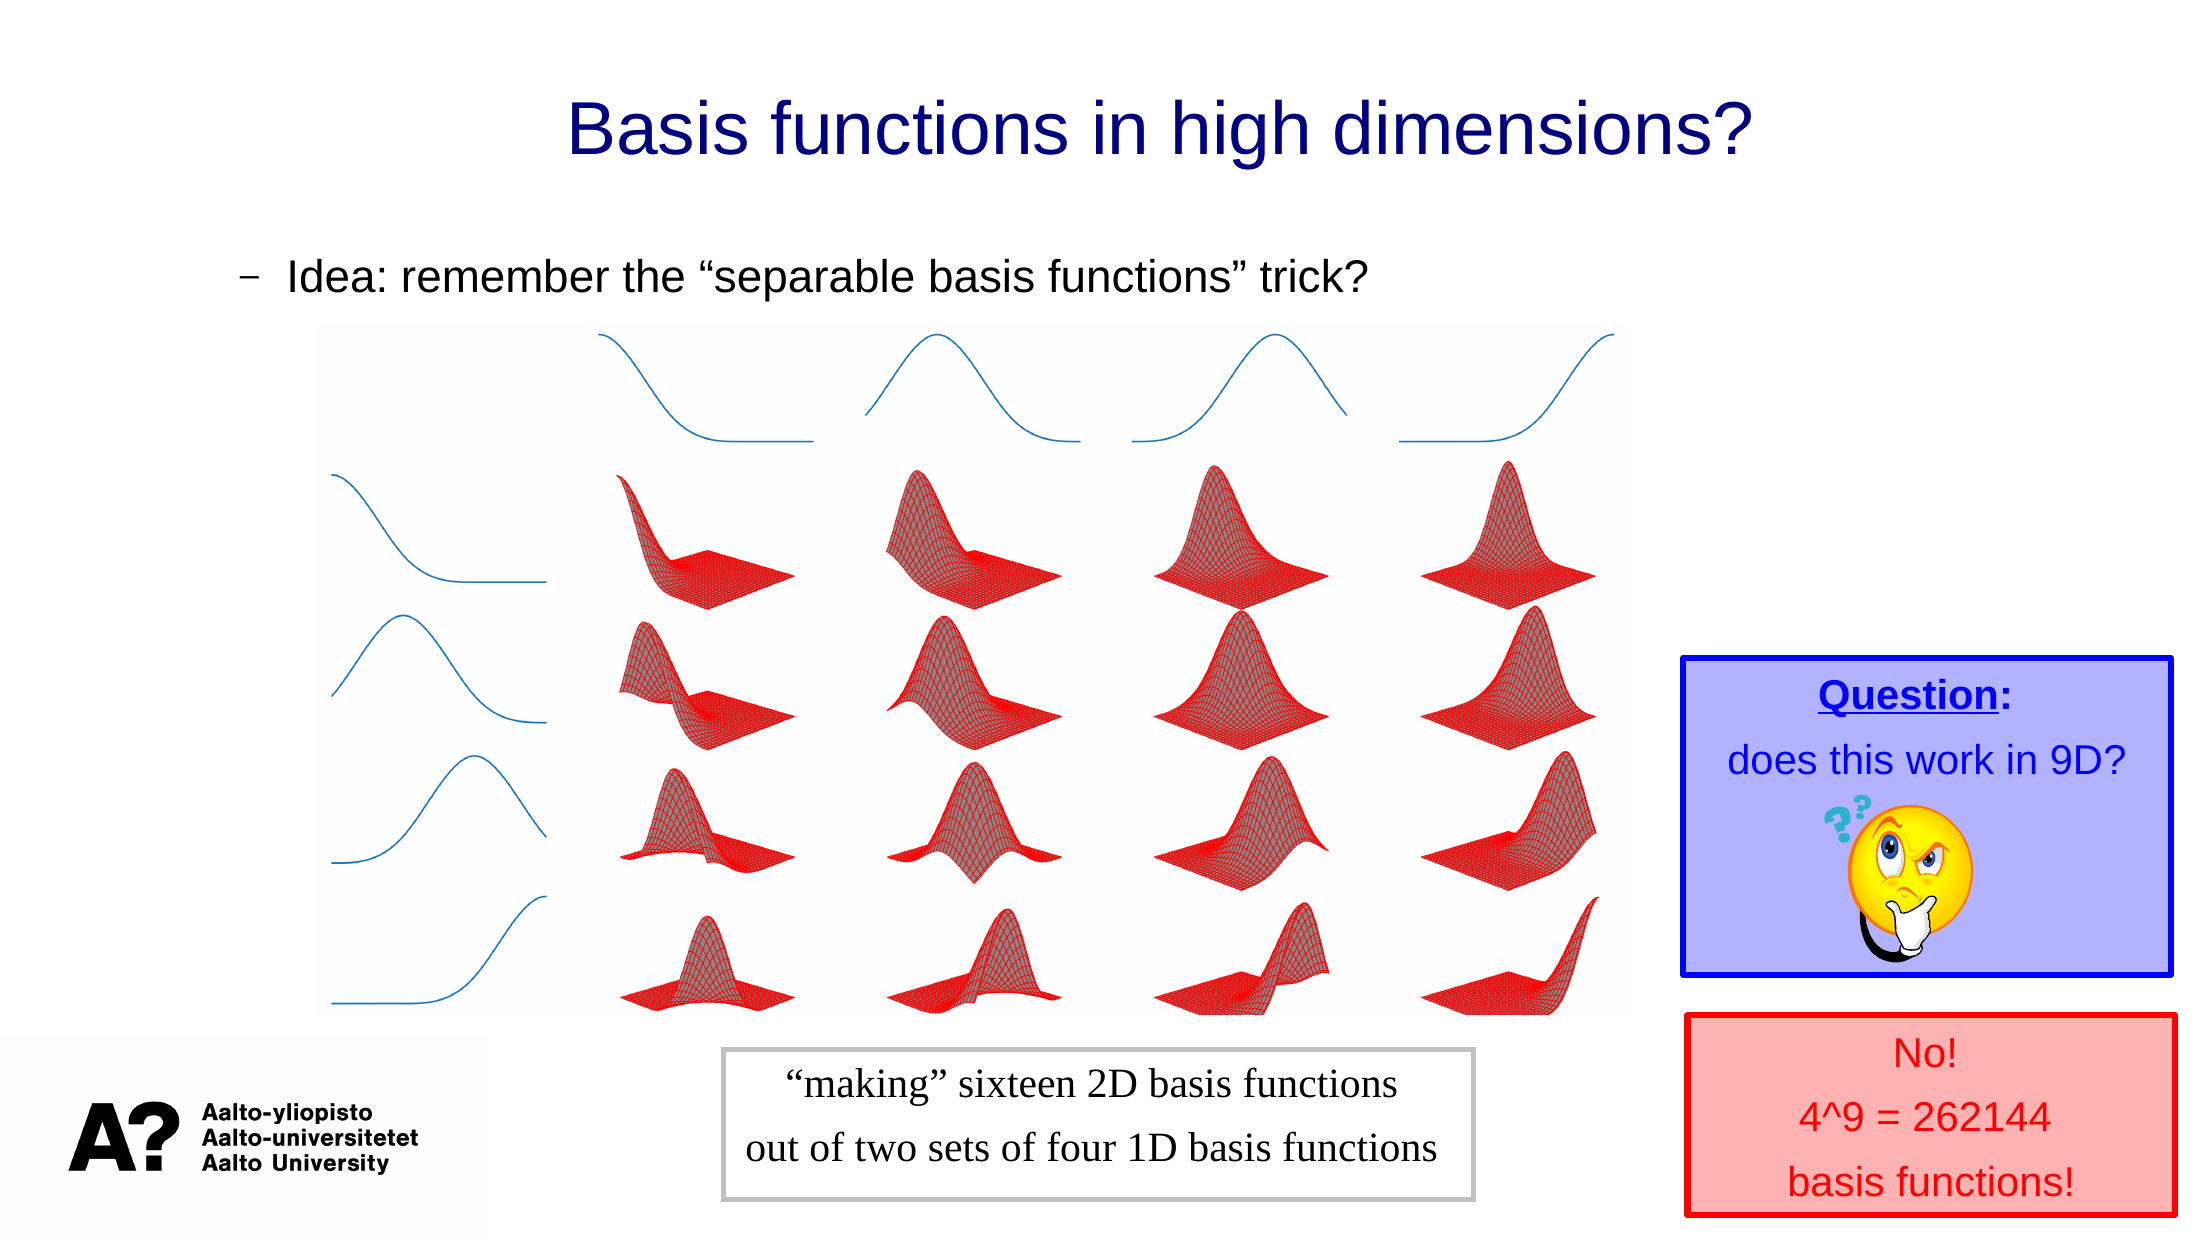

# Basis functions in high dimensions?
Idea: remember the “separable basis functions” trick?
Question:
does this work in 9D?
No!
4^9 = 262144
basis functions!
“making” sixteen 2D basis functions
 out of two sets of four 1D basis functions